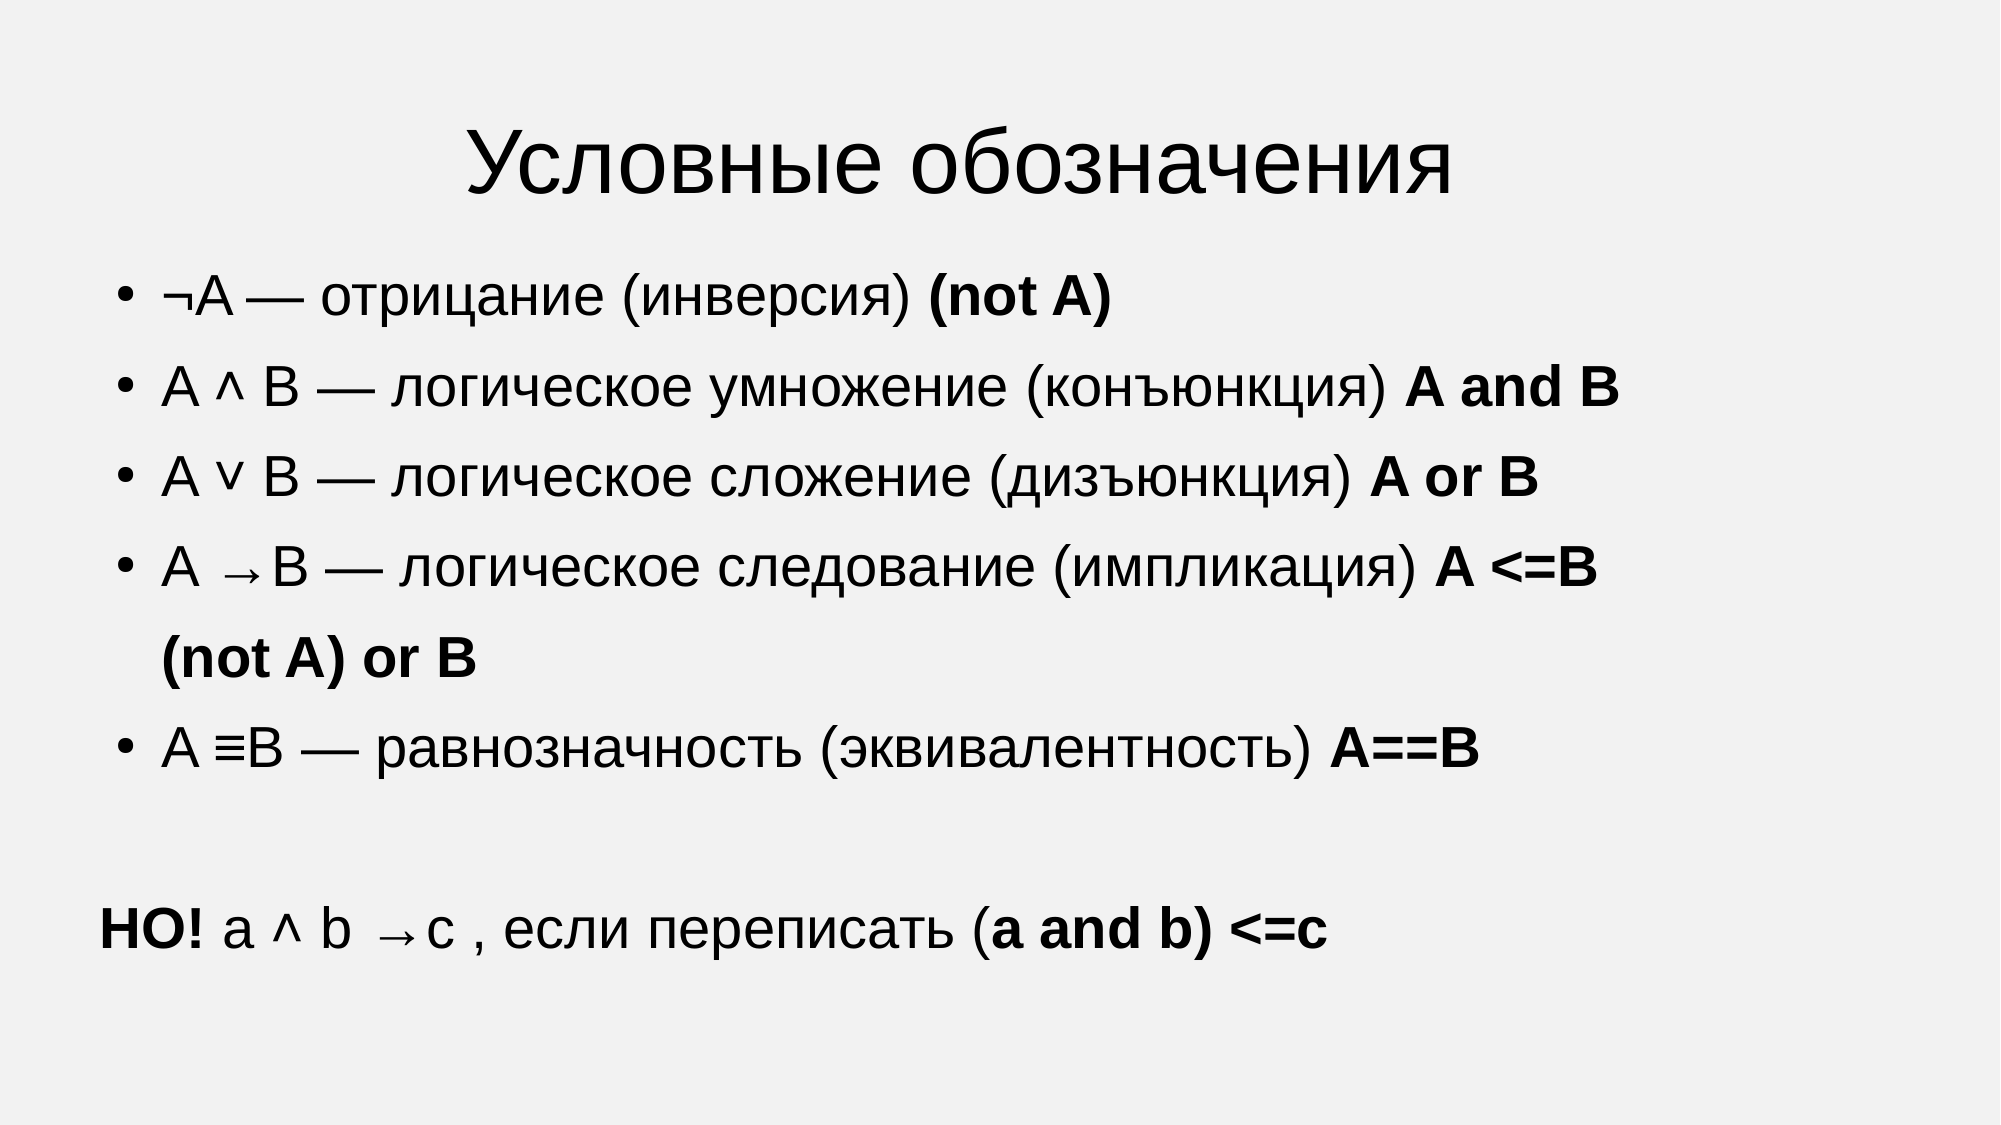

# Условные обозначения
¬A — отрицание (инверсия) (not A)
A ˄ B — логическое умножение (конъюнкция) A and B
A ˅ B — логическое сложение (дизъюнкция) A or B
A →B — логическое следование (импликация) A <=B
(not A) or B
A ≡B — равнозначность (эквивалентность) A==B
НО! a ˄ b →c , если переписать (a and b) <=c